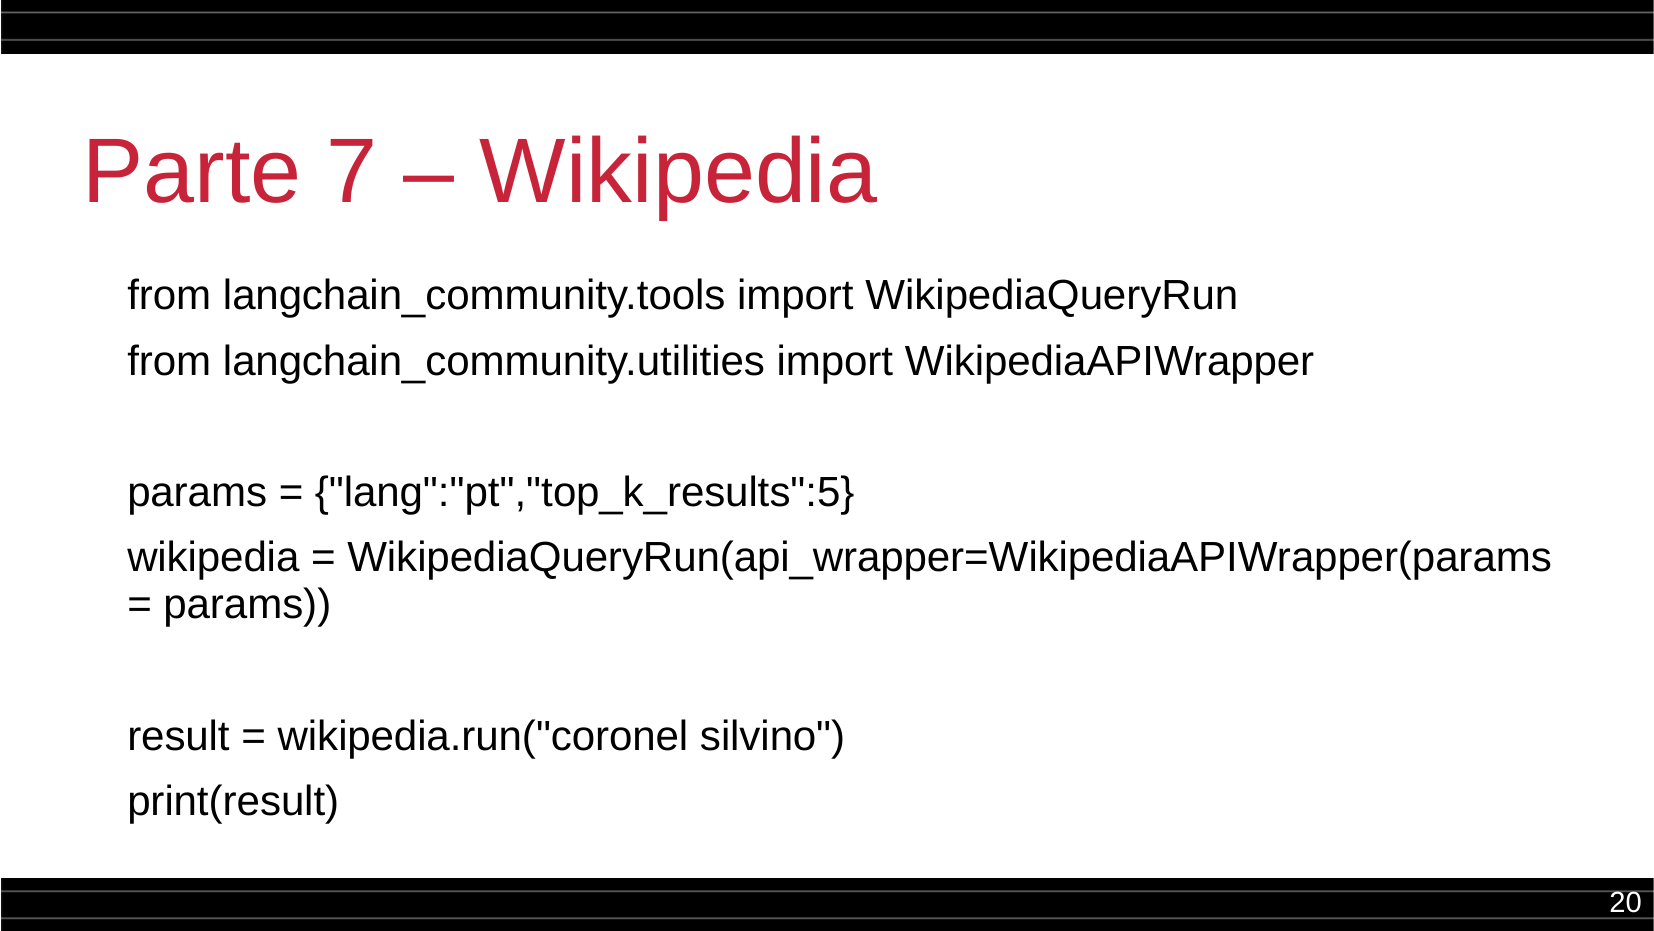

# Parte 7 – Wikipedia
from langchain_community.tools import WikipediaQueryRun
from langchain_community.utilities import WikipediaAPIWrapper
params = {"lang":"pt","top_k_results":5}
wikipedia = WikipediaQueryRun(api_wrapper=WikipediaAPIWrapper(params = params))
result = wikipedia.run("coronel silvino")
print(result)